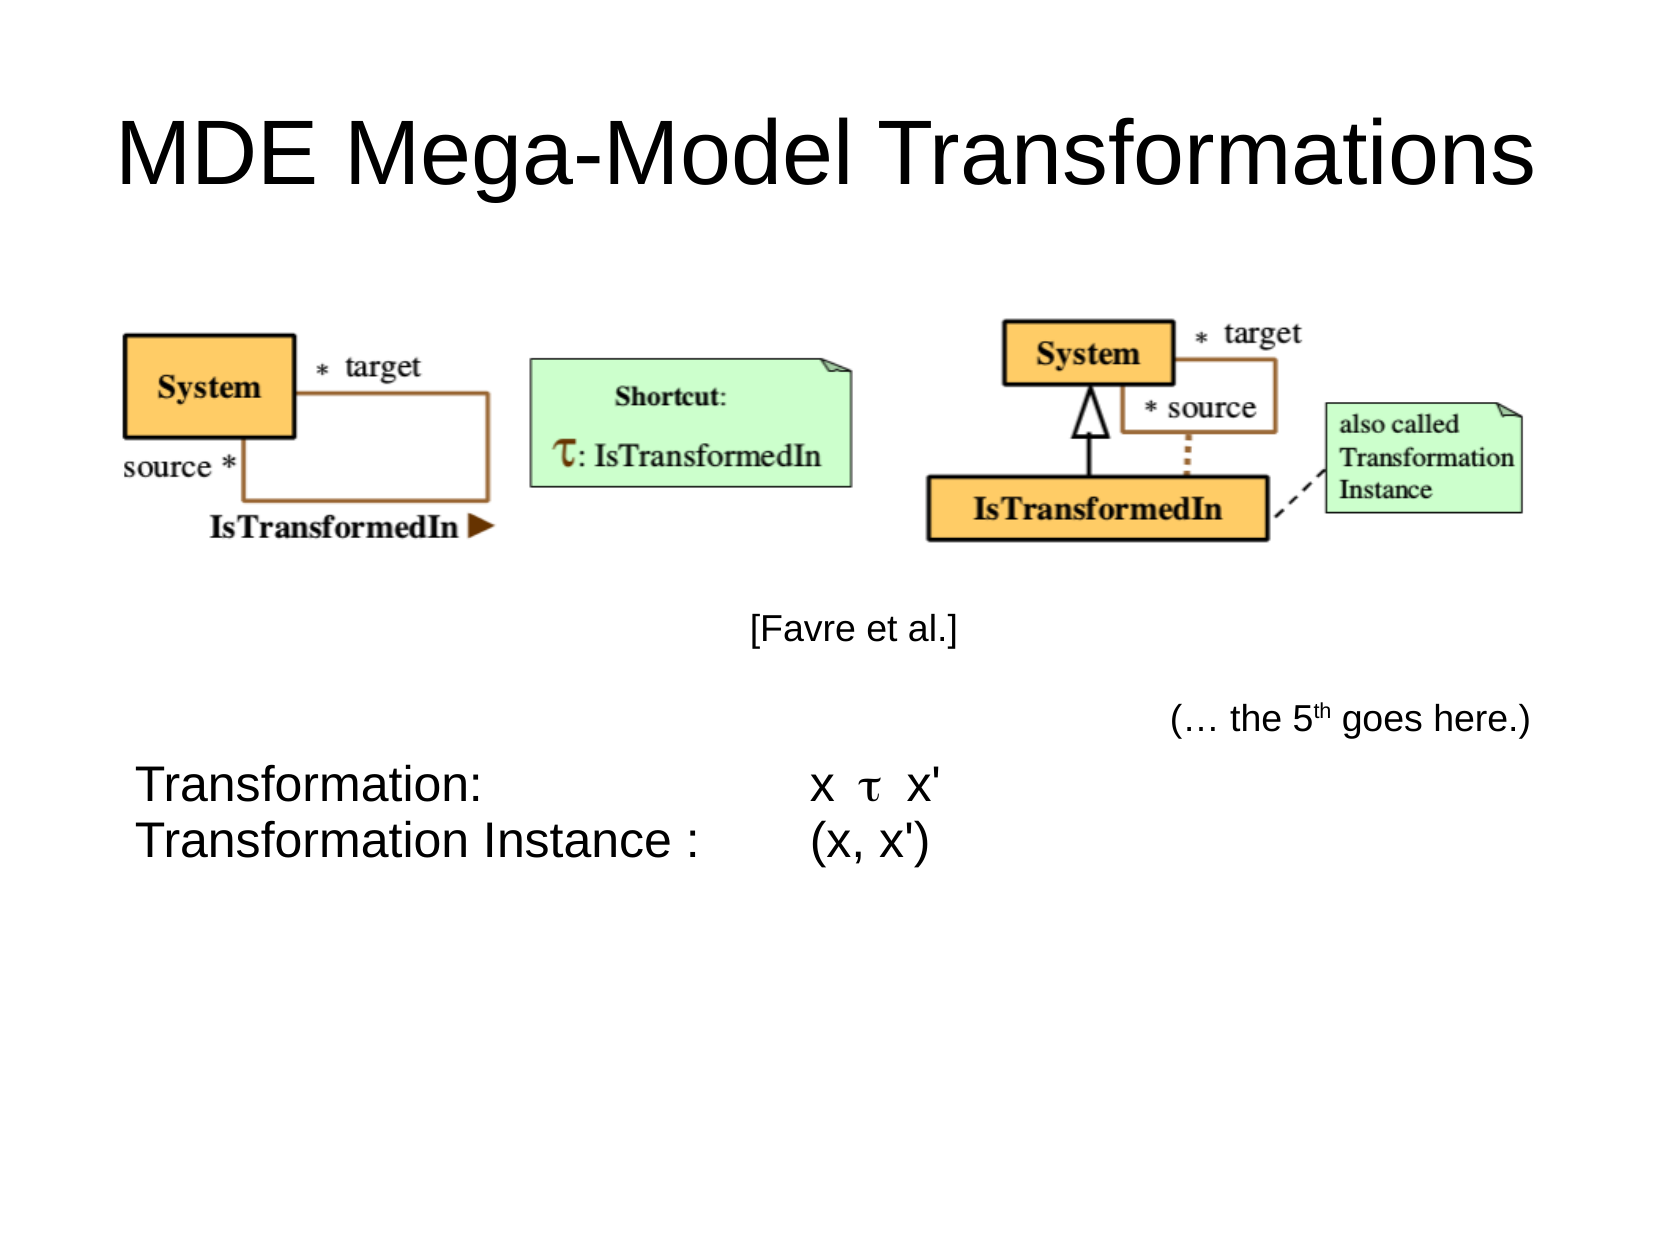

# MDE Mega-Model Transformations
[Favre et al.]
(… the 5th goes here.)
Transformation: 					x t x'
Transformation Instance : 		(x, x')